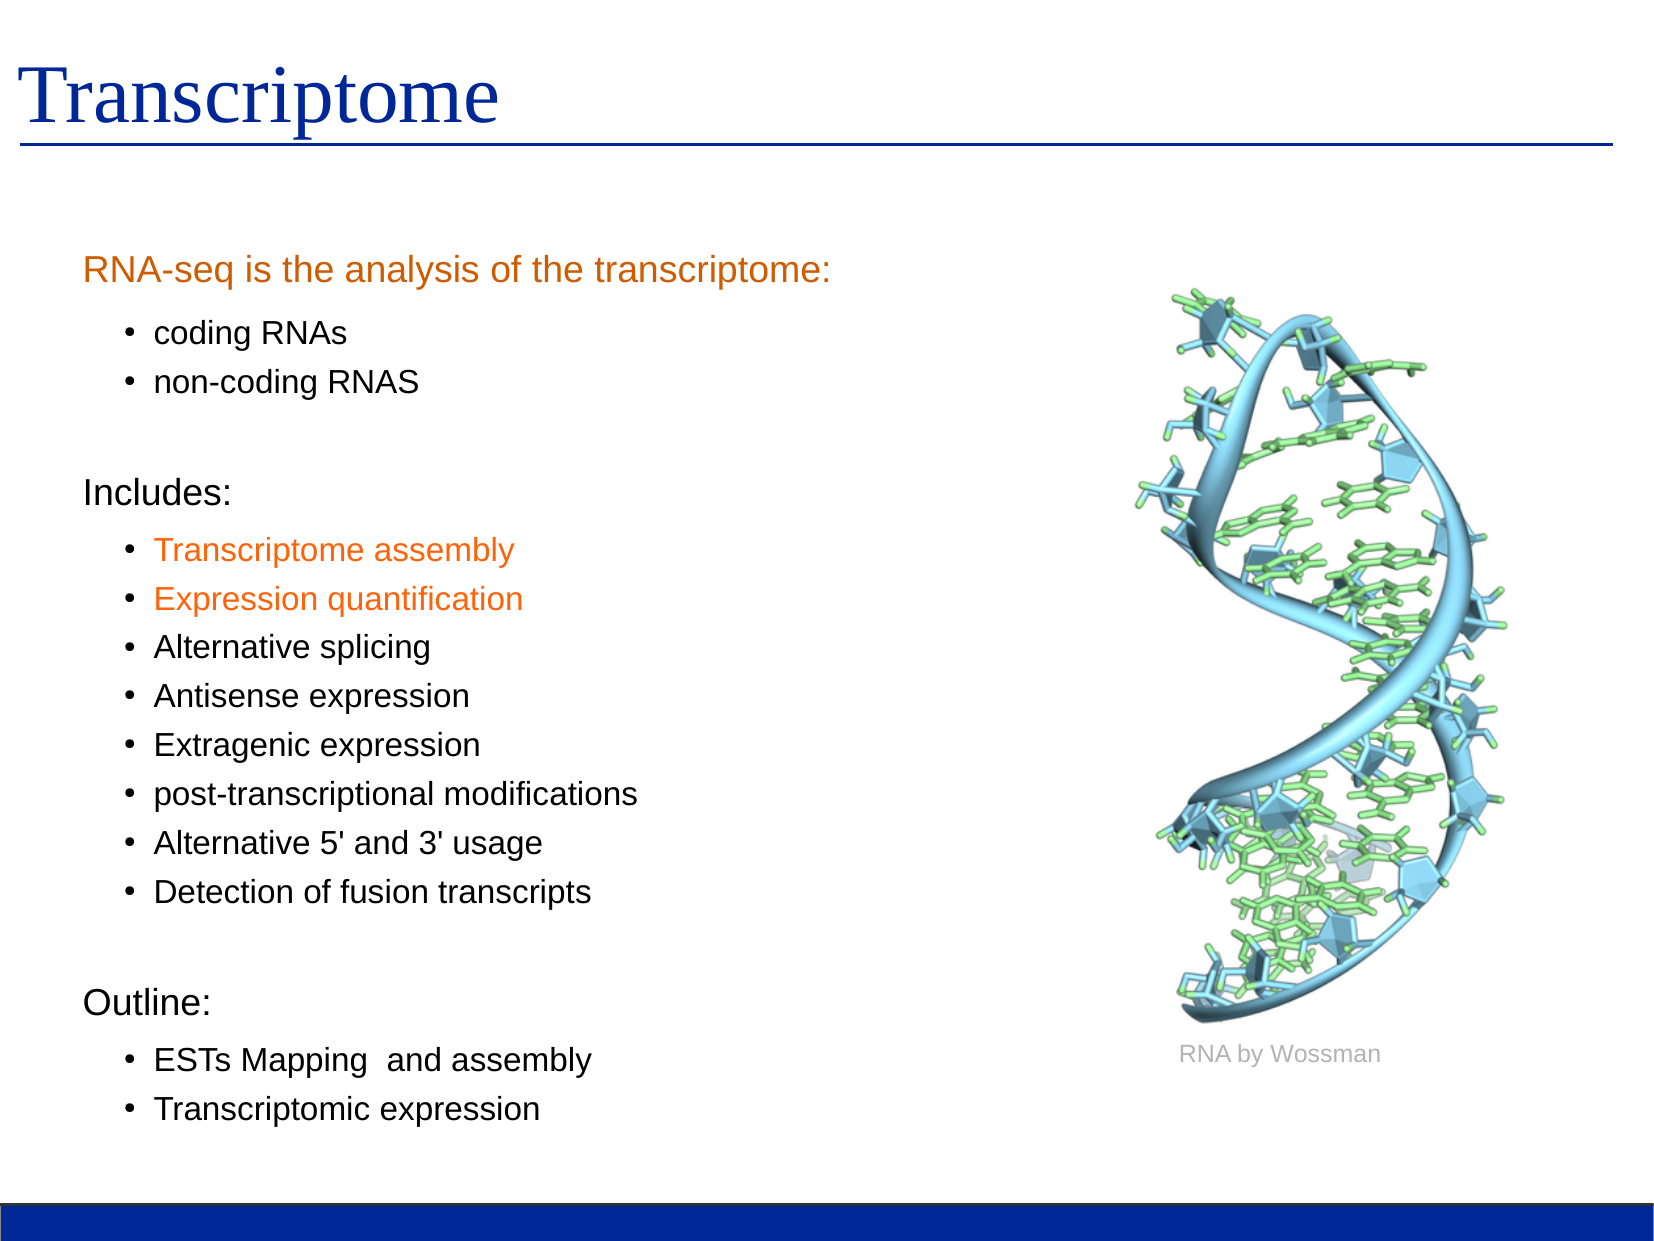

# Transcriptome
RNA-seq is the analysis of the transcriptome:
coding RNAs
non-coding RNAS
Includes:
Transcriptome assembly
Expression quantification
Alternative splicing
Antisense expression
Extragenic expression
post-transcriptional modifications
Alternative 5' and 3' usage
Detection of fusion transcripts
Outline:
ESTs Mapping and assembly
Transcriptomic expression
RNA by Wossman